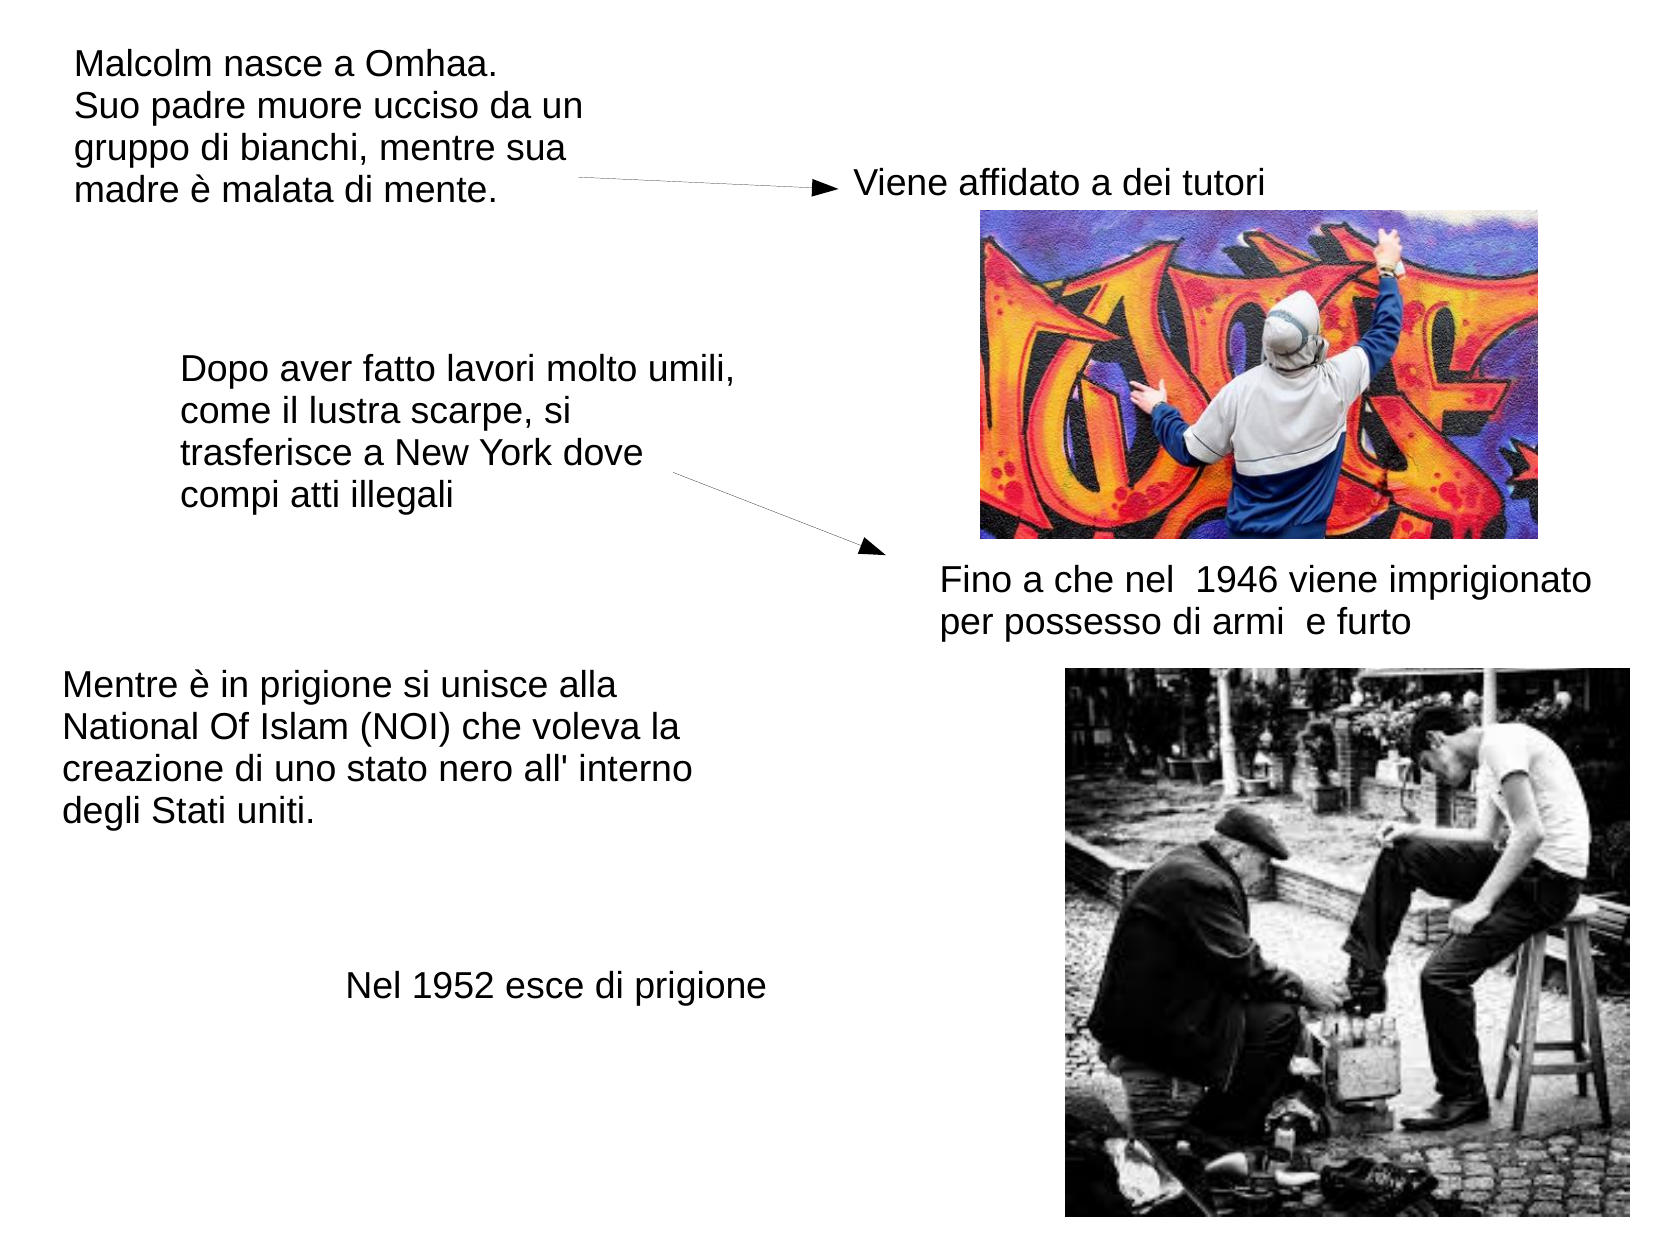

Malcolm nasce a Omhaa.
Suo padre muore ucciso da un gruppo di bianchi, mentre sua madre è malata di mente.
Viene affidato a dei tutori
Dopo aver fatto lavori molto umili, come il lustra scarpe, si trasferisce a New York dove compi atti illegali
Fino a che nel 1946 viene imprigionato per possesso di armi e furto
Mentre è in prigione si unisce alla National Of Islam (NOI) che voleva la creazione di uno stato nero all' interno degli Stati uniti.
Nel 1952 esce di prigione